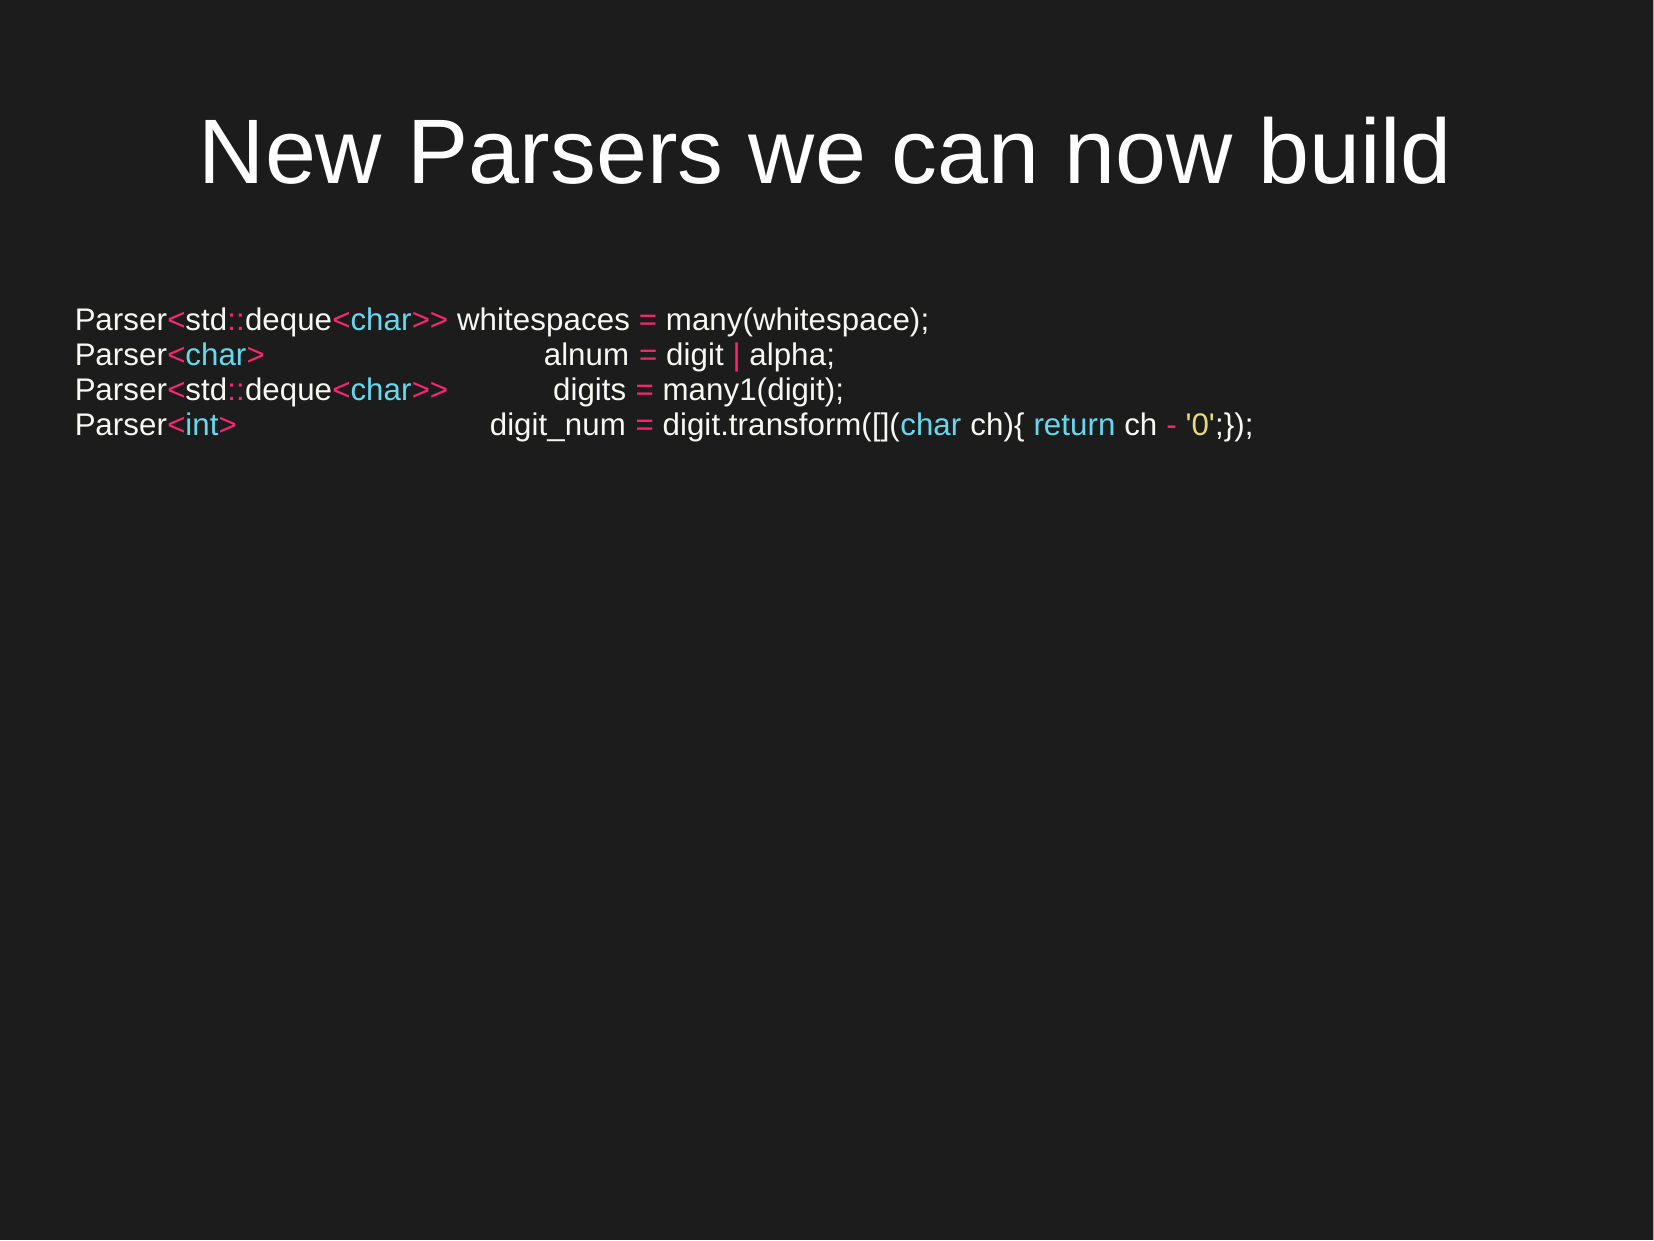

# New Parsers we can now build
Parser<std::deque<char>> whitespaces = many(whitespace);
Parser<char> alnum = digit | alpha;
Parser<std::deque<char>> digits = many1(digit);
Parser<int> digit_num = digit.transform([](char ch){ return ch - '0';});